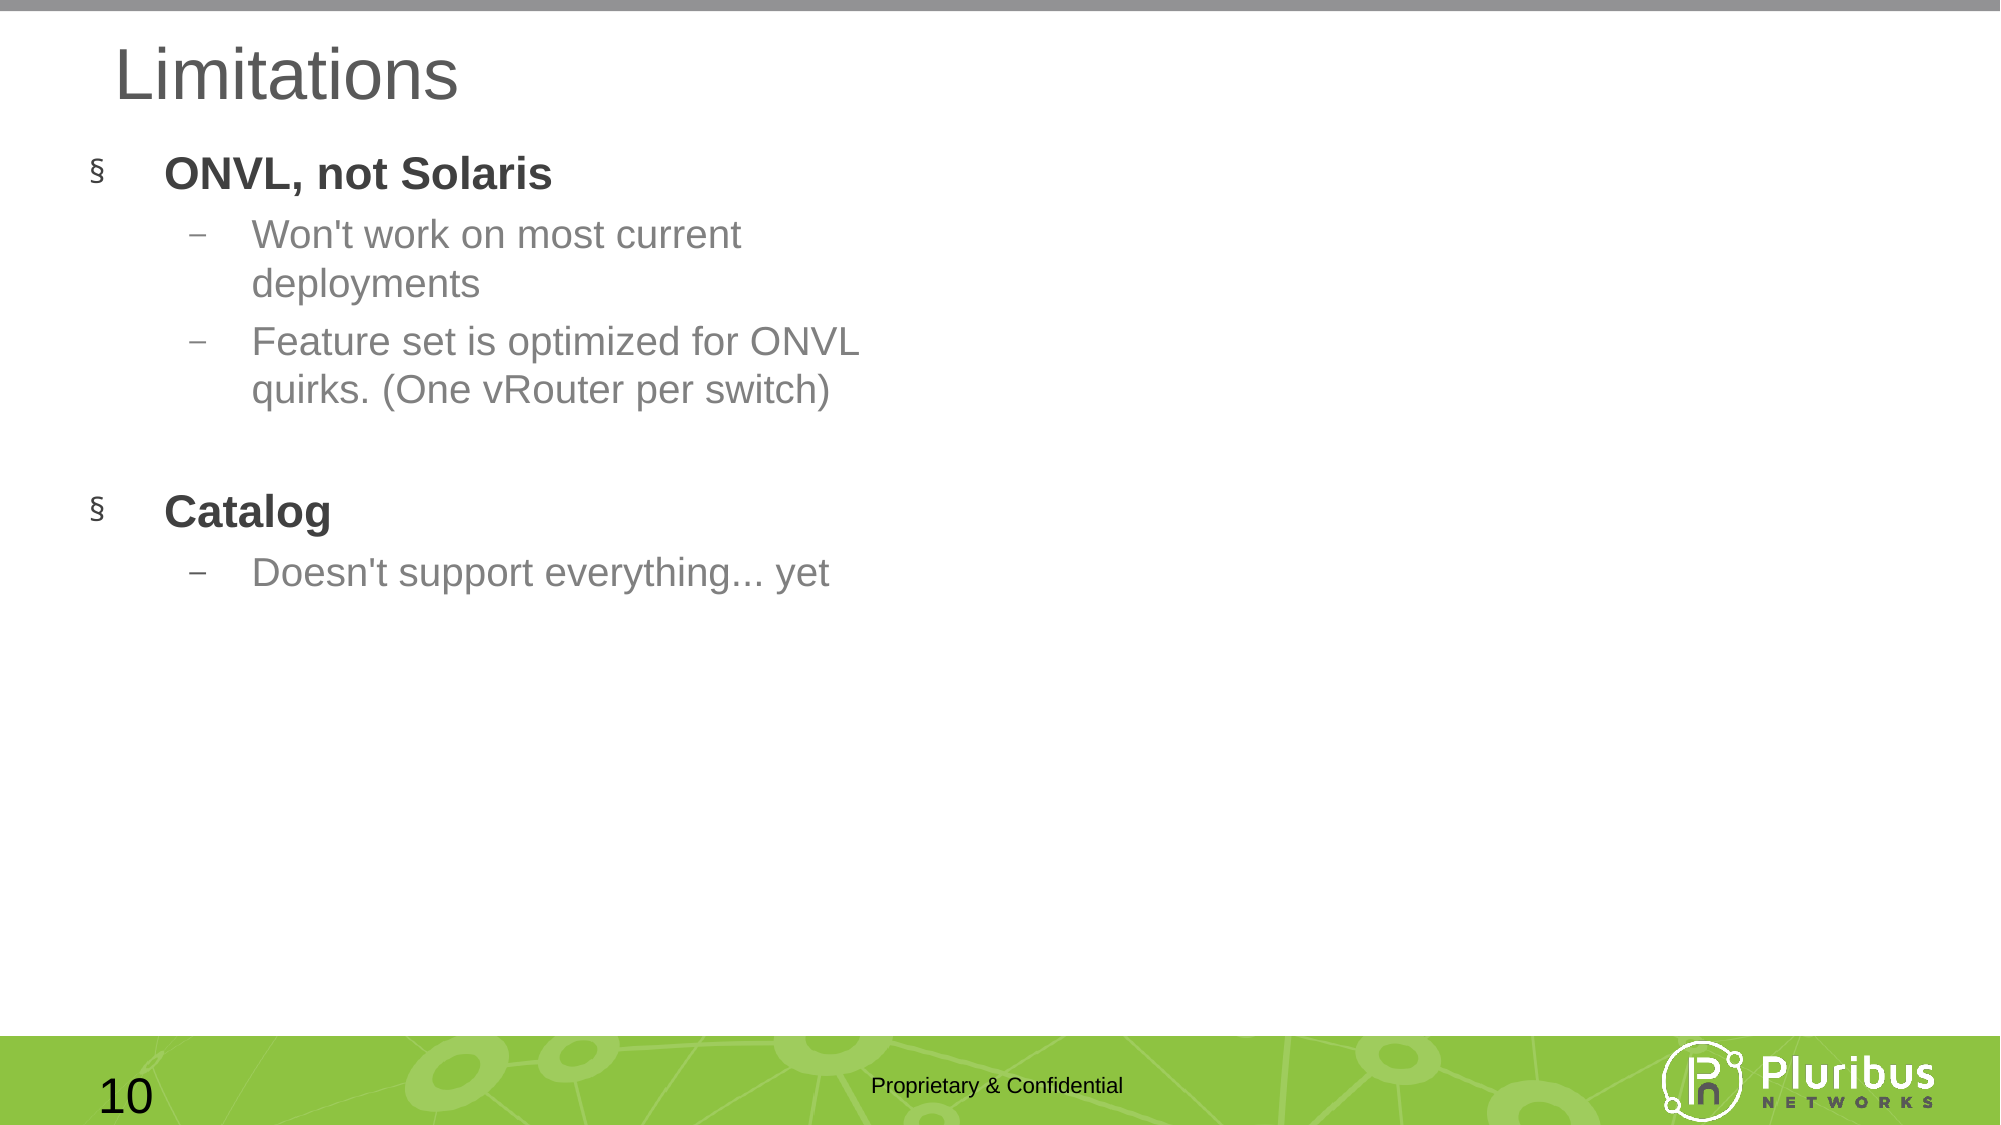

# Limitations
ONVL, not Solaris
Won't work on most current deployments
Feature set is optimized for ONVL quirks. (One vRouter per switch)
Catalog
Doesn't support everything... yet